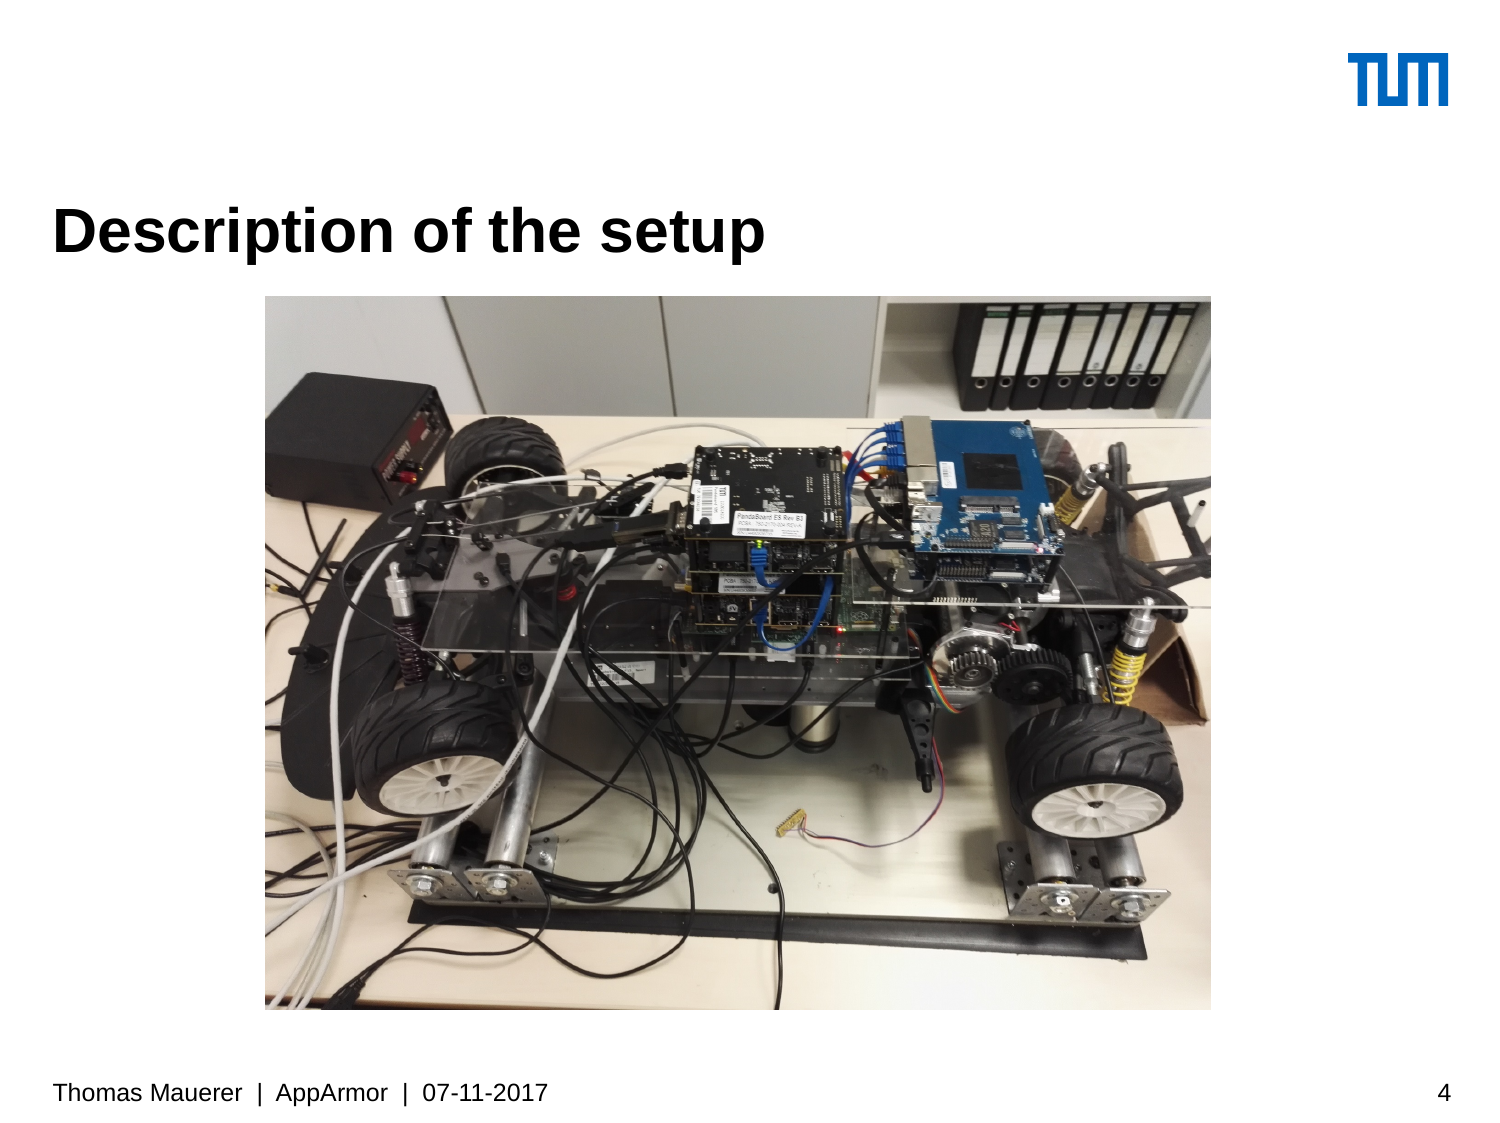

# Description of the setup
Thomas Mauerer | AppArmor | 07-11-2017
4